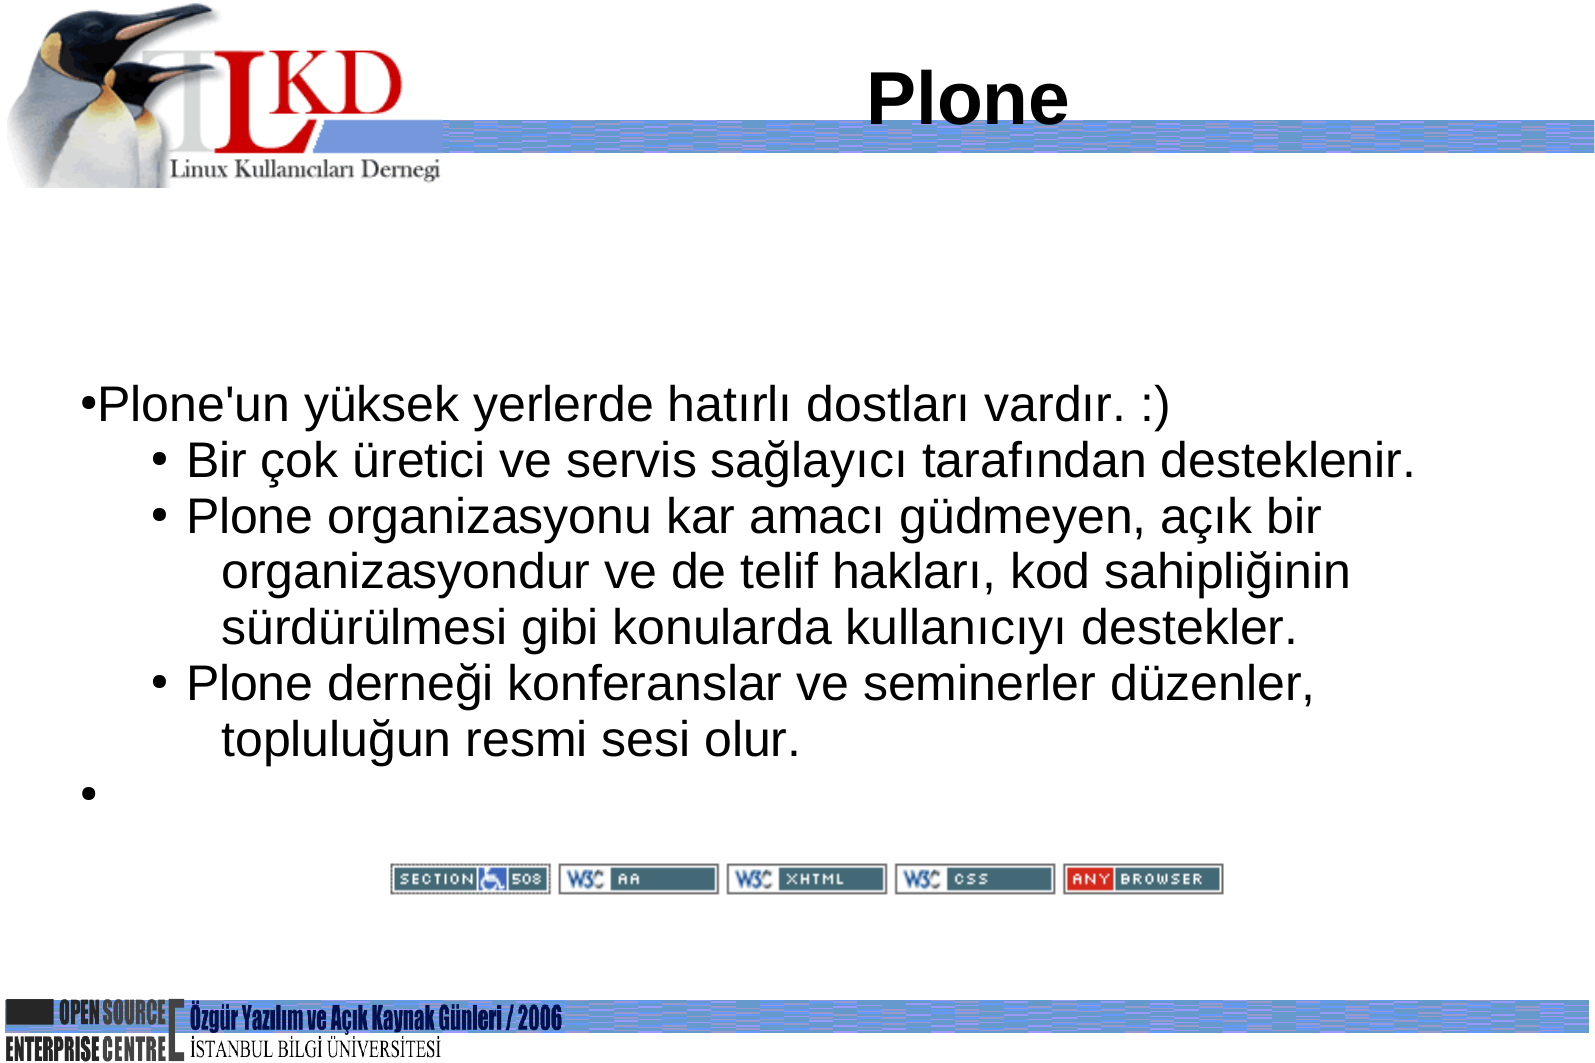

# Plone
Plone'un yüksek yerlerde hatırlı dostları vardır. :)
Bir çok üretici ve servis sağlayıcı tarafından desteklenir.
Plone organizasyonu kar amacı güdmeyen, açık bir organizasyondur ve de telif hakları, kod sahipliğinin sürdürülmesi gibi konularda kullanıcıyı destekler.
Plone derneği konferanslar ve seminerler düzenler, topluluğun resmi sesi olur.